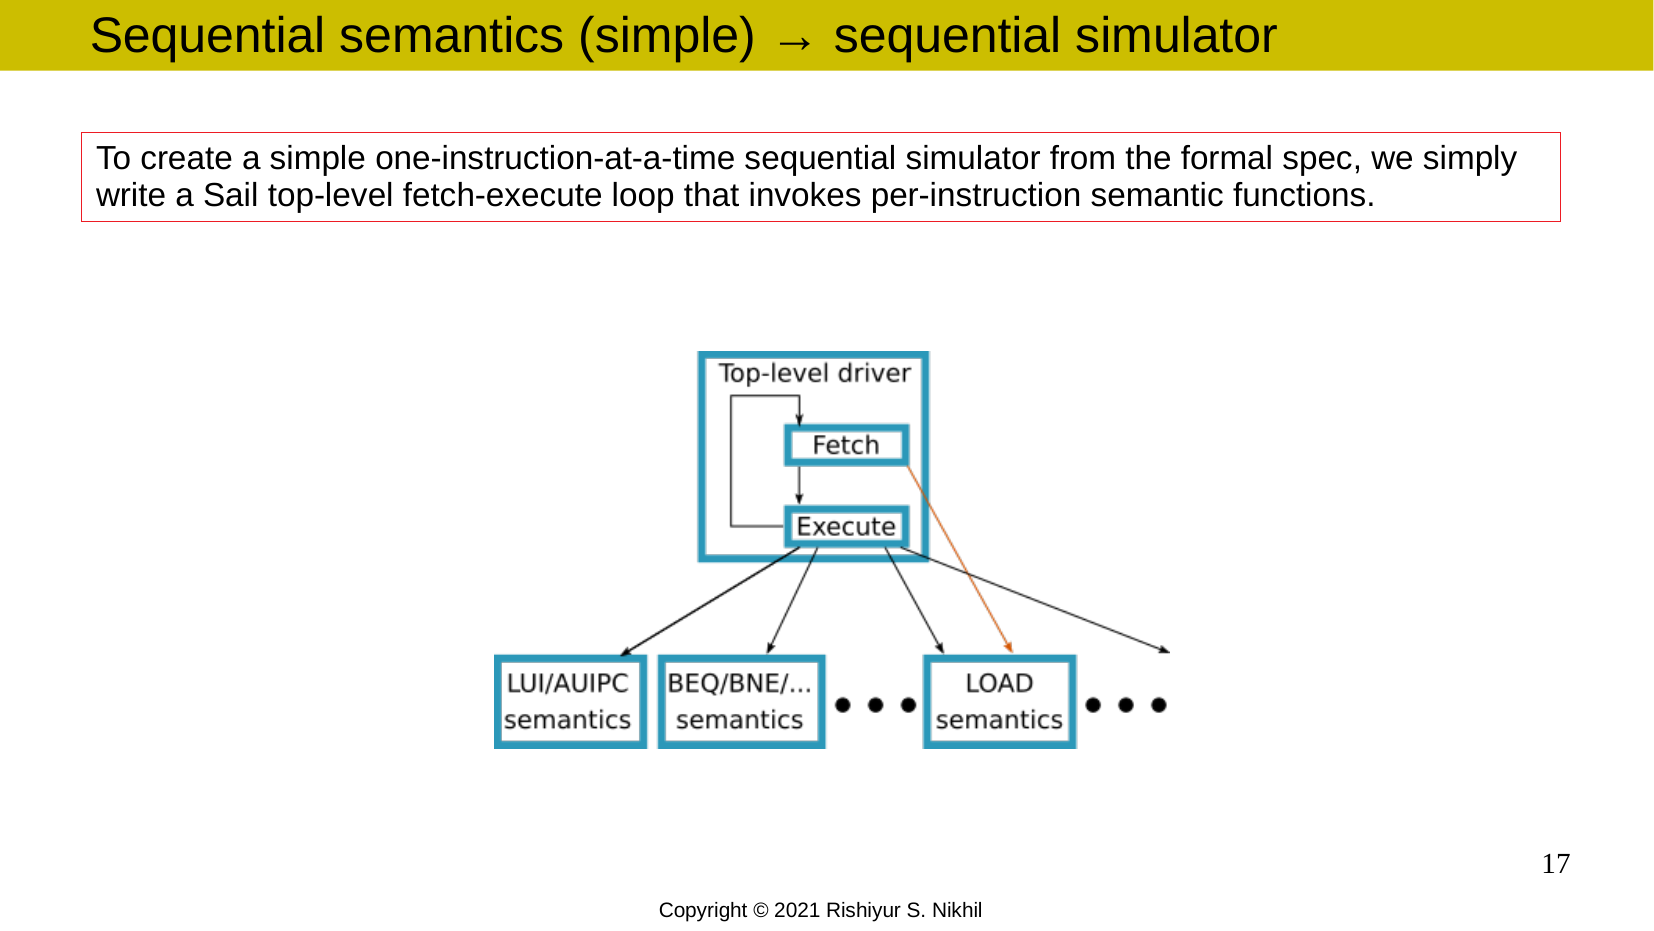

Sequential semantics (simple) → sequential simulator
To create a simple one-instruction-at-a-time sequential simulator from the formal spec, we simply write a Sail top-level fetch-execute loop that invokes per-instruction semantic functions.
17